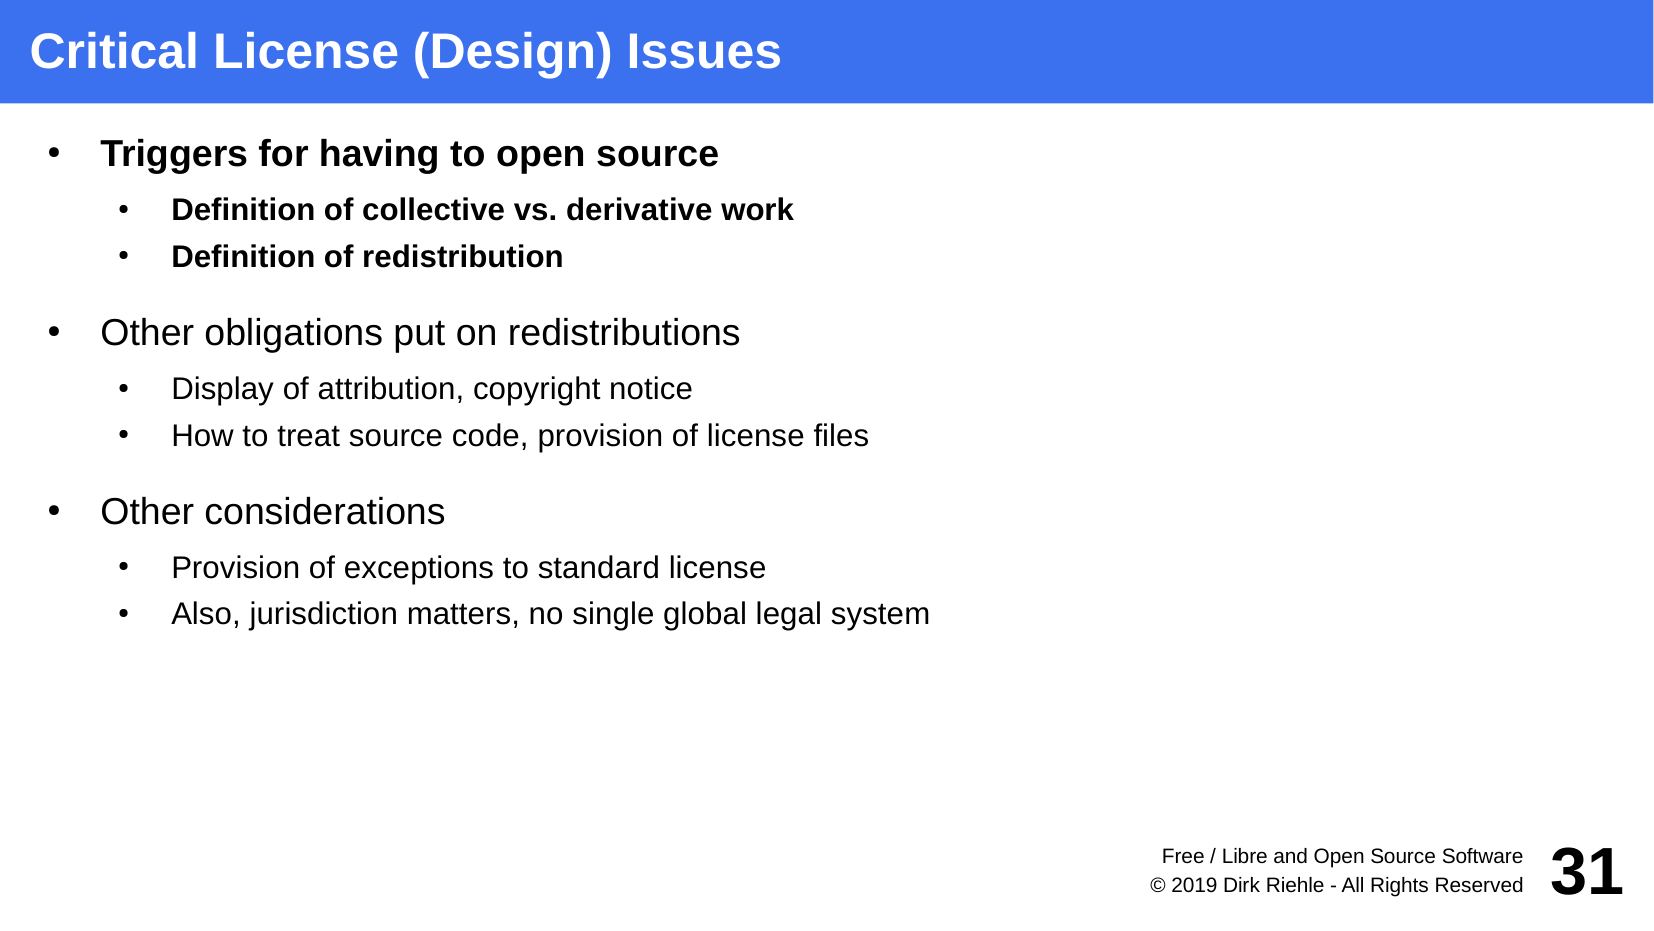

# Critical License (Design) Issues
Triggers for having to open source
Definition of collective vs. derivative work
Definition of redistribution
Other obligations put on redistributions
Display of attribution, copyright notice
How to treat source code, provision of license files
Other considerations
Provision of exceptions to standard license
Also, jurisdiction matters, no single global legal system
Free / Libre and Open Source Software
31
© 2019 Dirk Riehle - All Rights Reserved